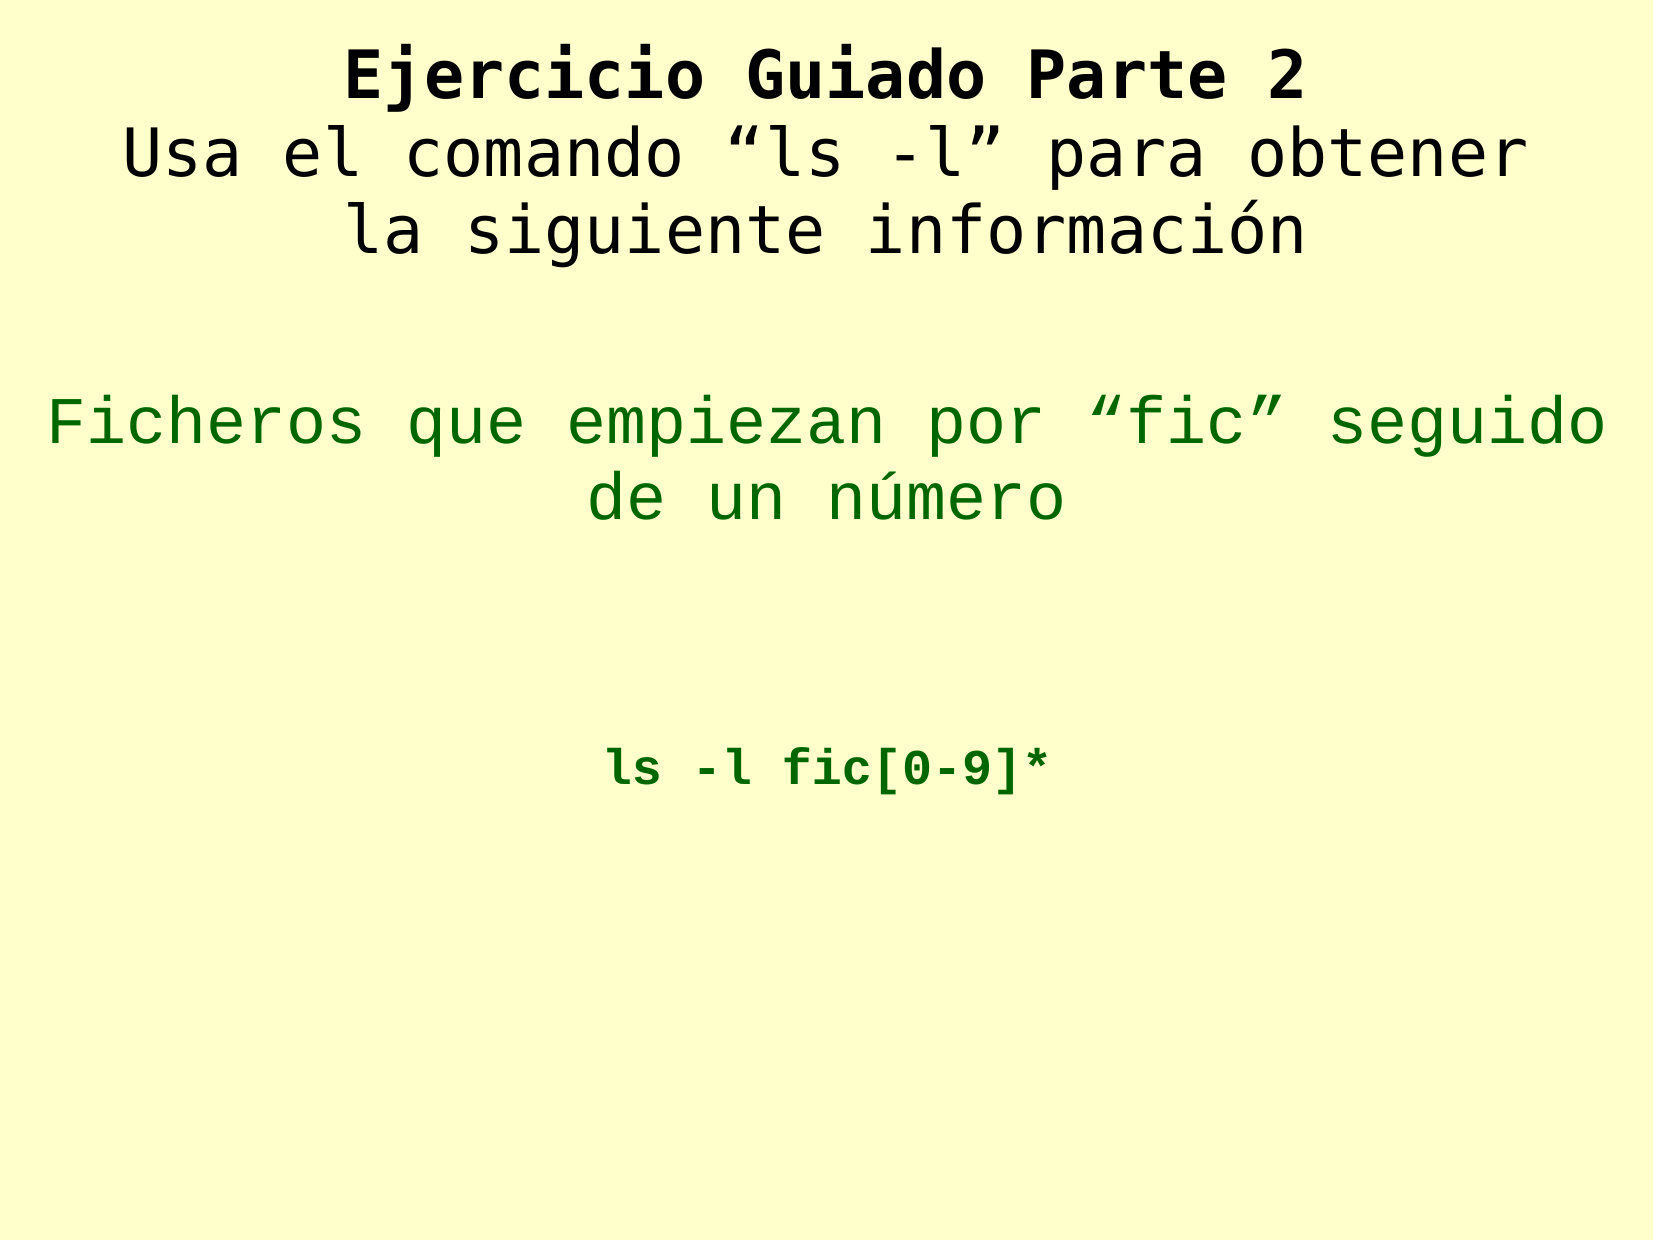

# Ejercicio Guiado Parte 2 Usa el comando “ls -l” para obtener la siguiente información
Ficheros que empiezan por “fic” seguido de un número
ls -l fic[0-9]*